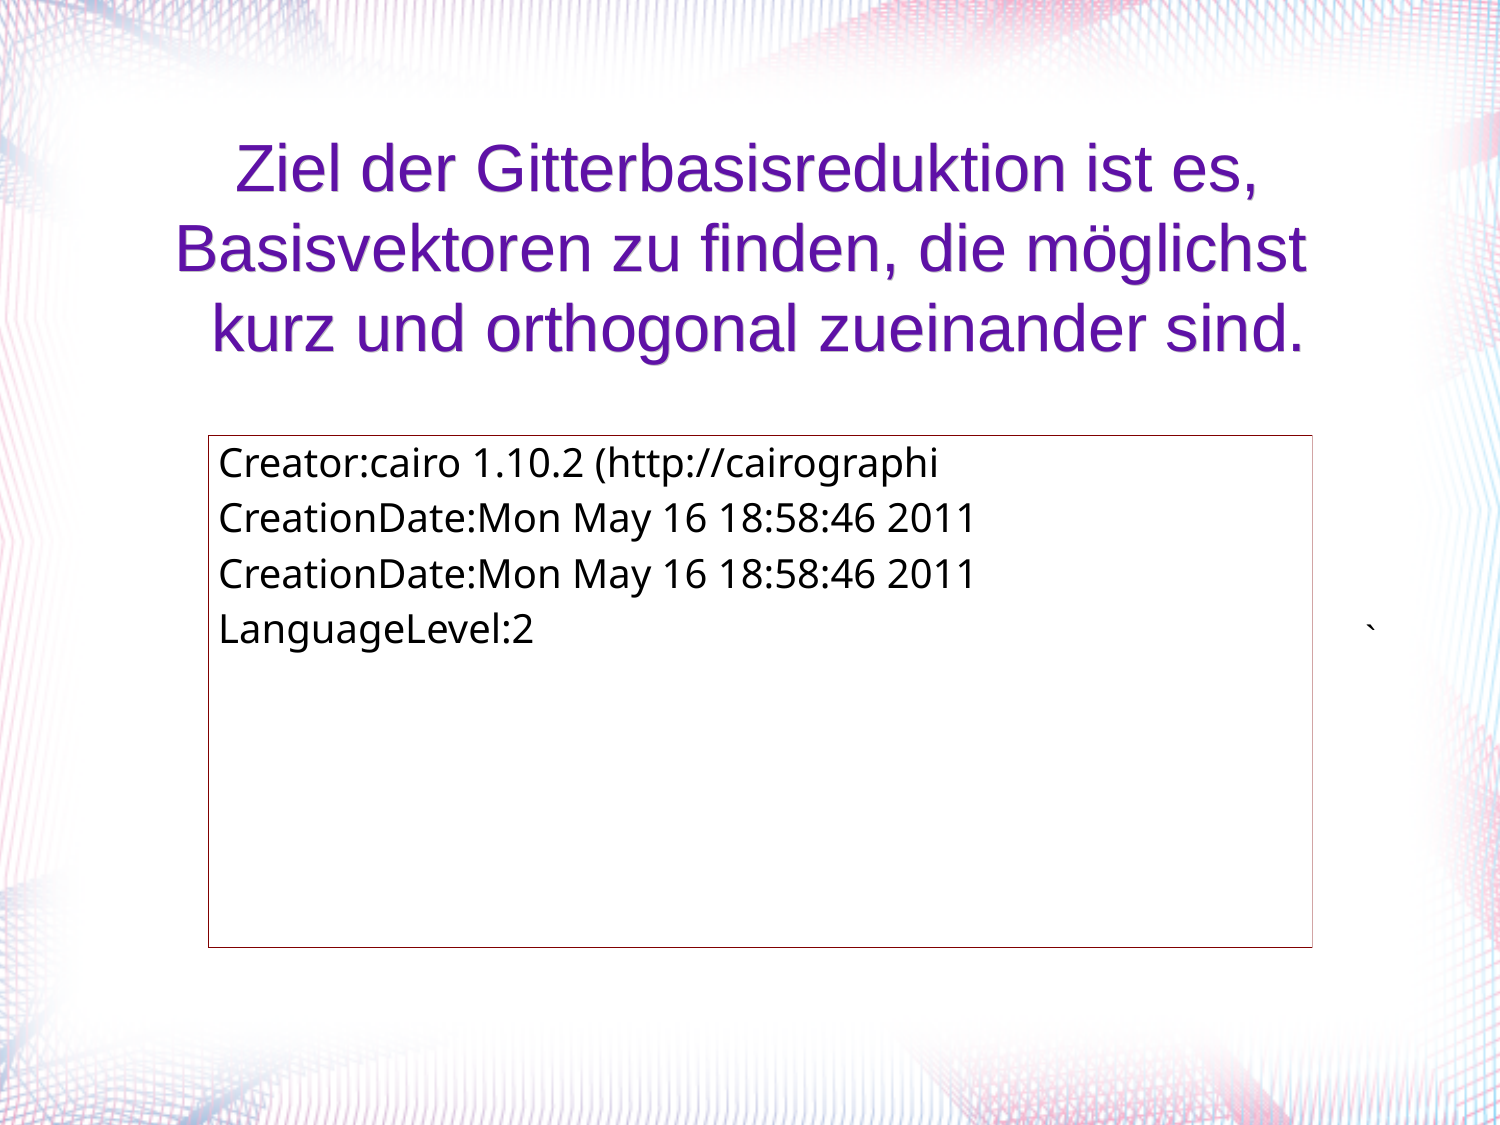

# Ziel der Gitterbasisreduktion ist es, Basisvektoren zu finden, die möglichst kurz und orthogonal zueinander sind.
`